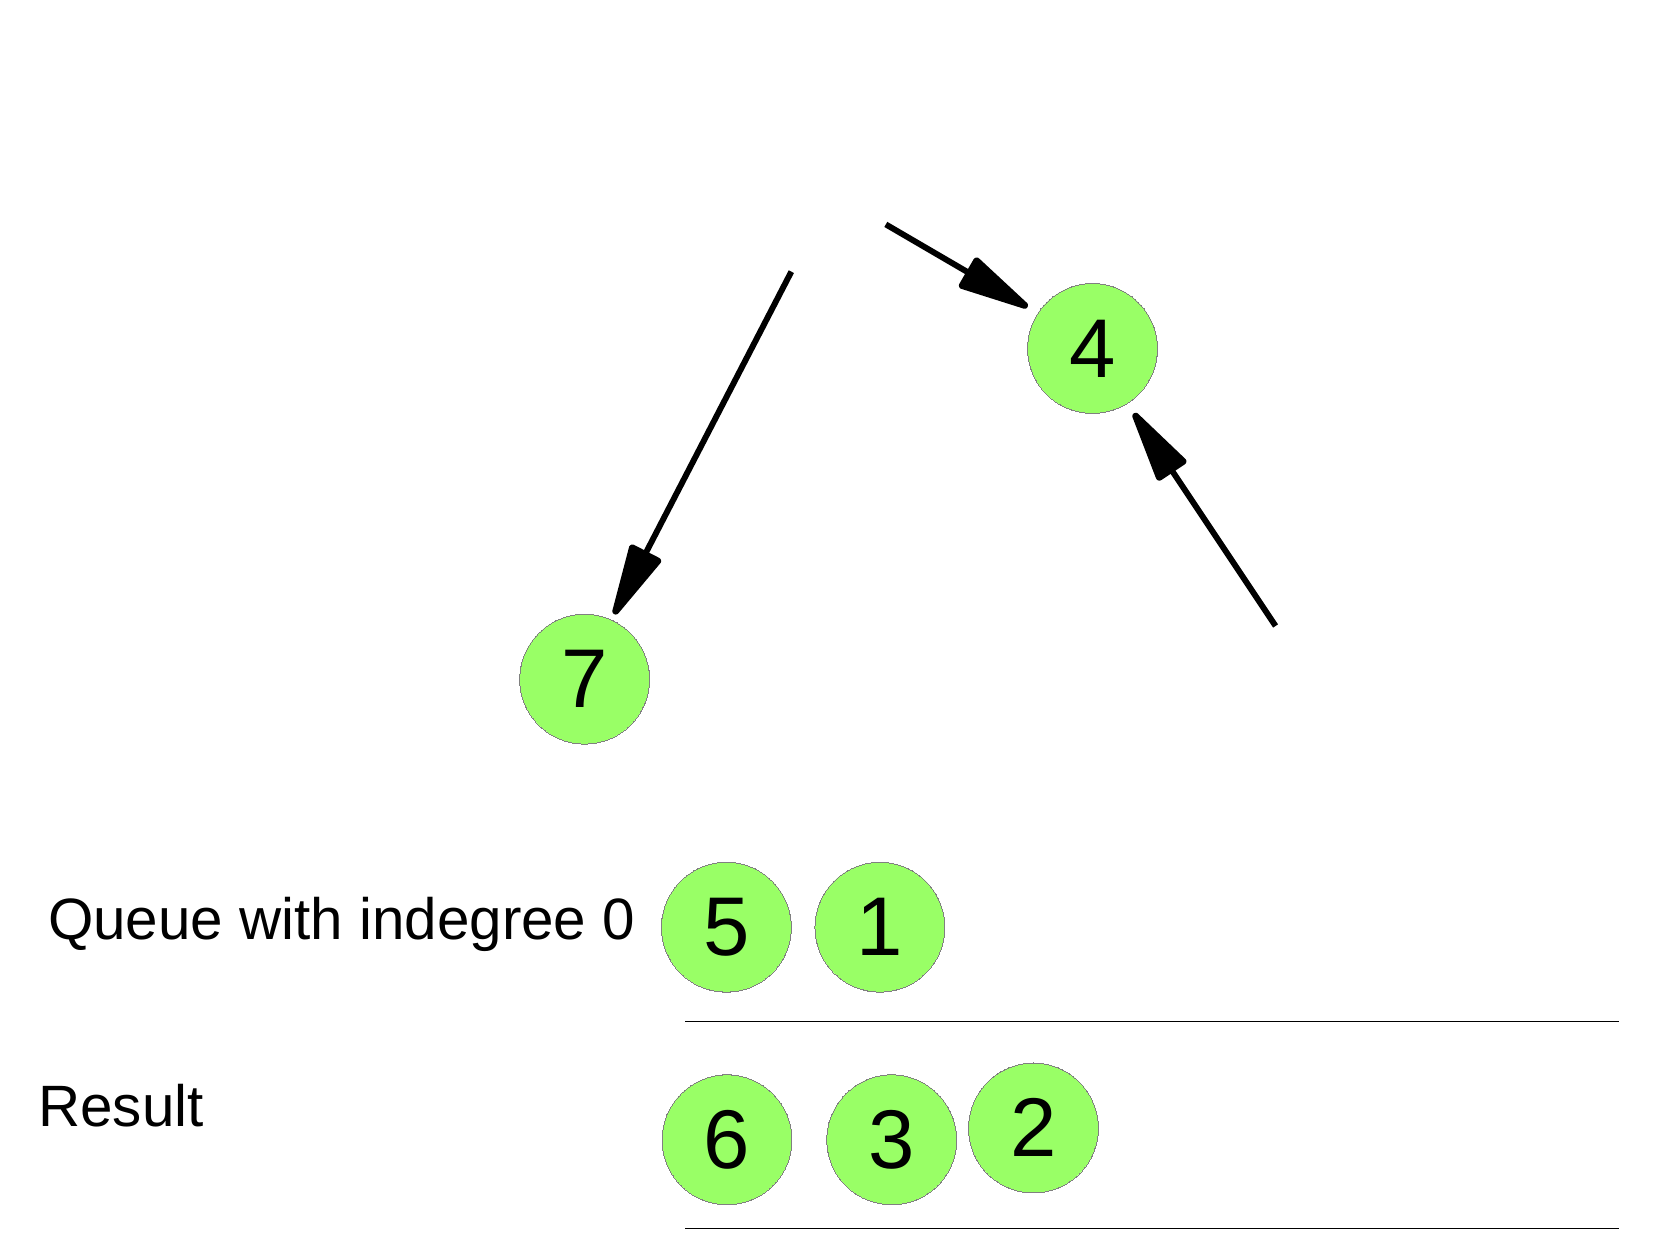

4
7
5
1
Queue with indegree 0
2
Result
6
3